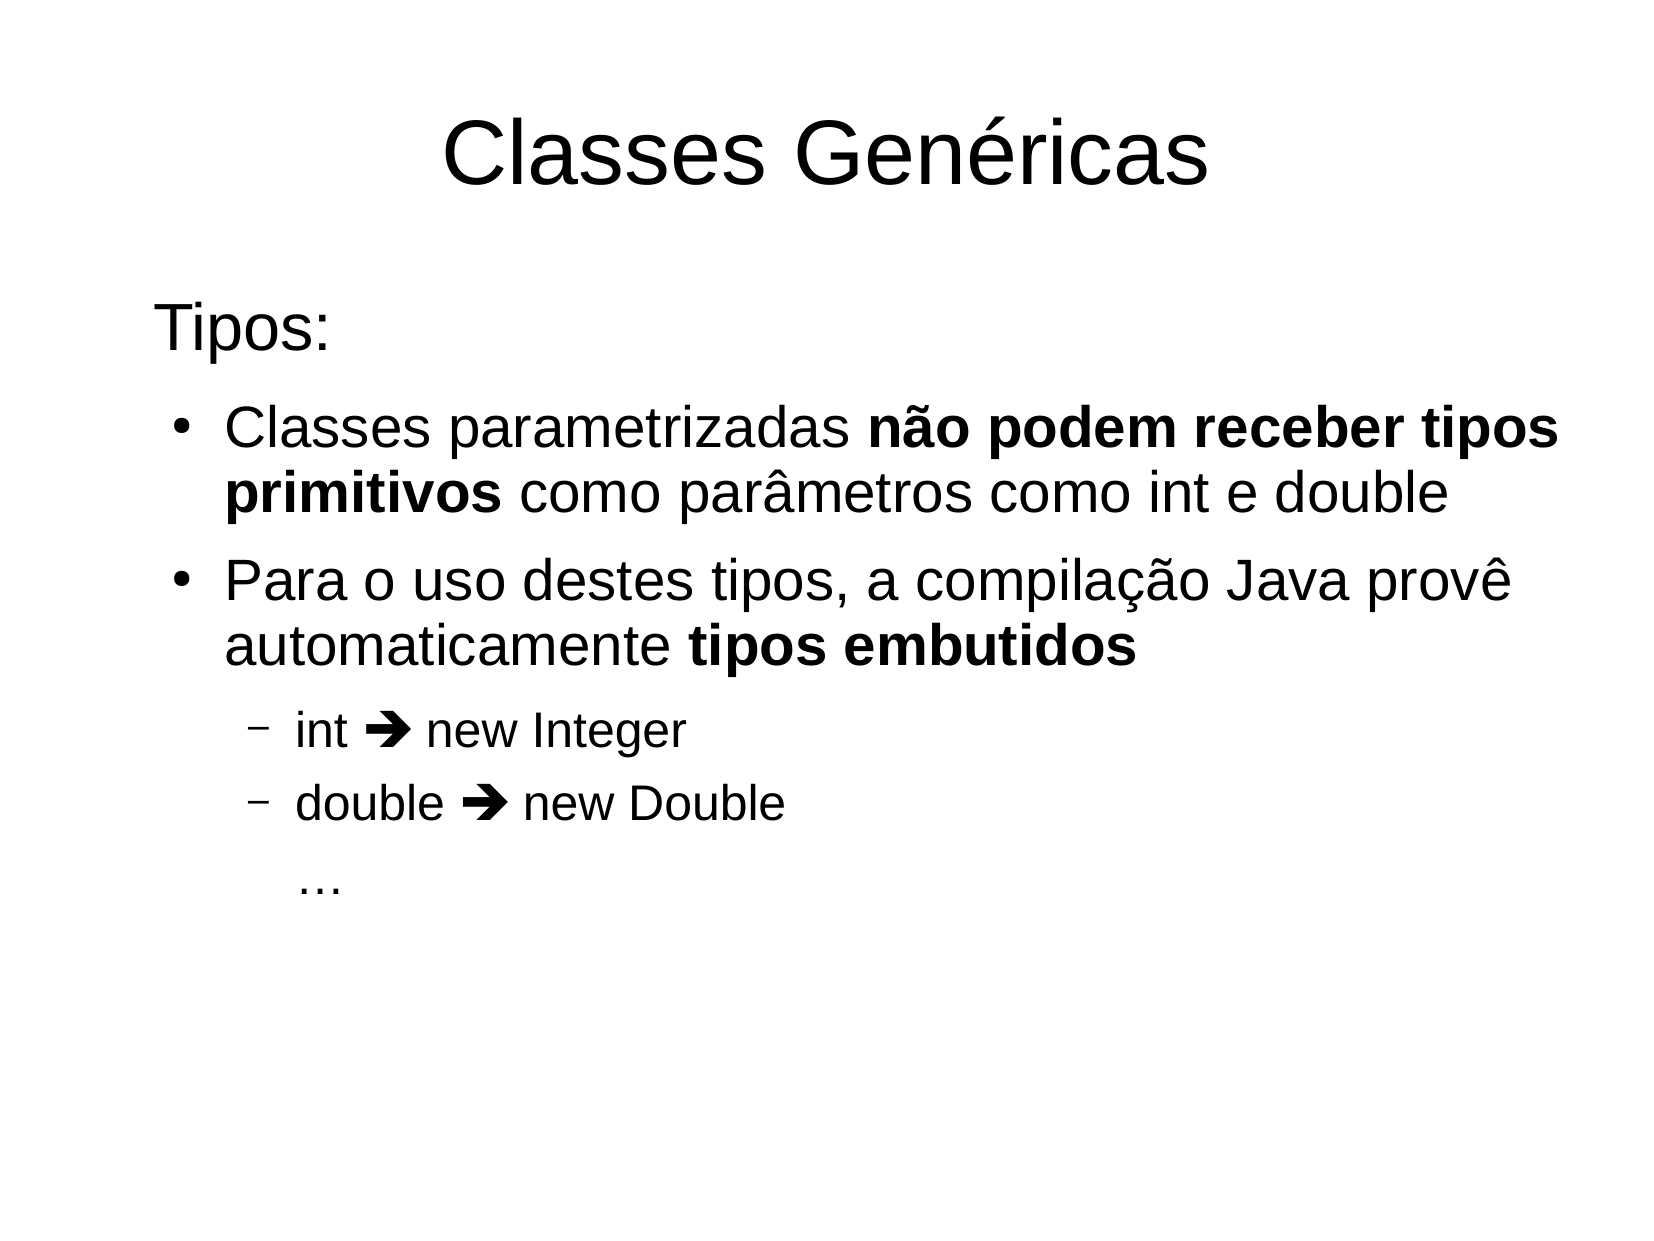

# Classes Genéricas
Tipos:
Classes parametrizadas não podem receber tipos primitivos como parâmetros como int e double
Para o uso destes tipos, a compilação Java provê automaticamente tipos embutidos
int  new Integer
double  new Double
…